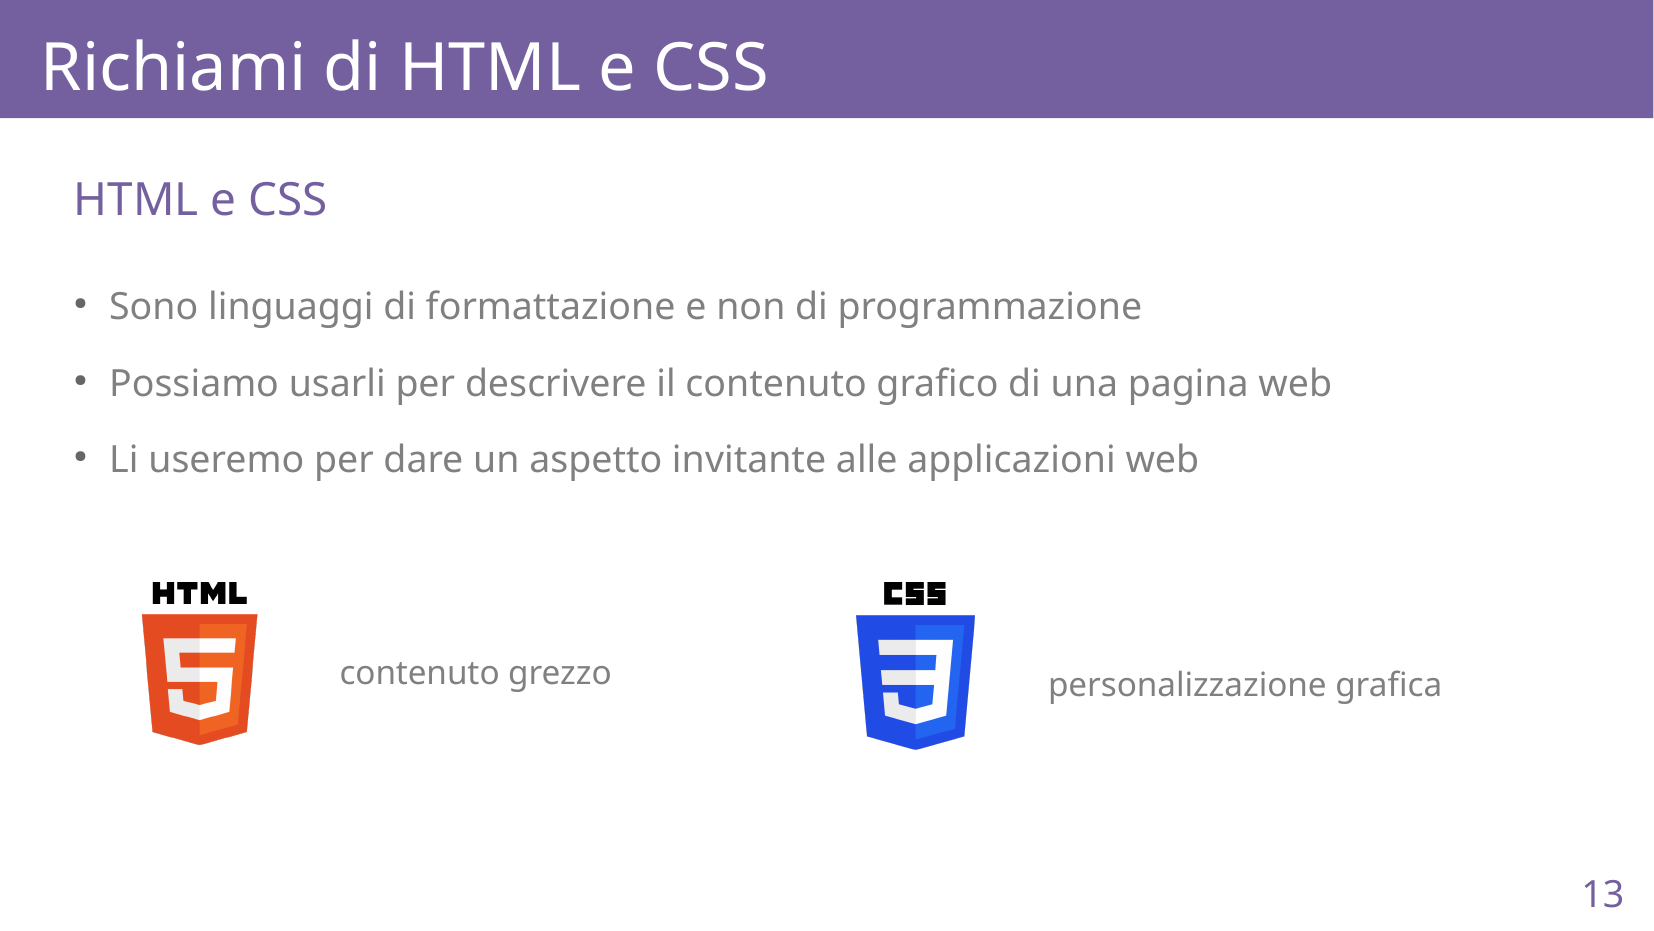

Richiami di HTML e CSS
HTML e CSS
Sono linguaggi di formattazione e non di programmazione
Possiamo usarli per descrivere il contenuto grafico di una pagina web
Li useremo per dare un aspetto invitante alle applicazioni web
contenuto grezzo
personalizzazione grafica